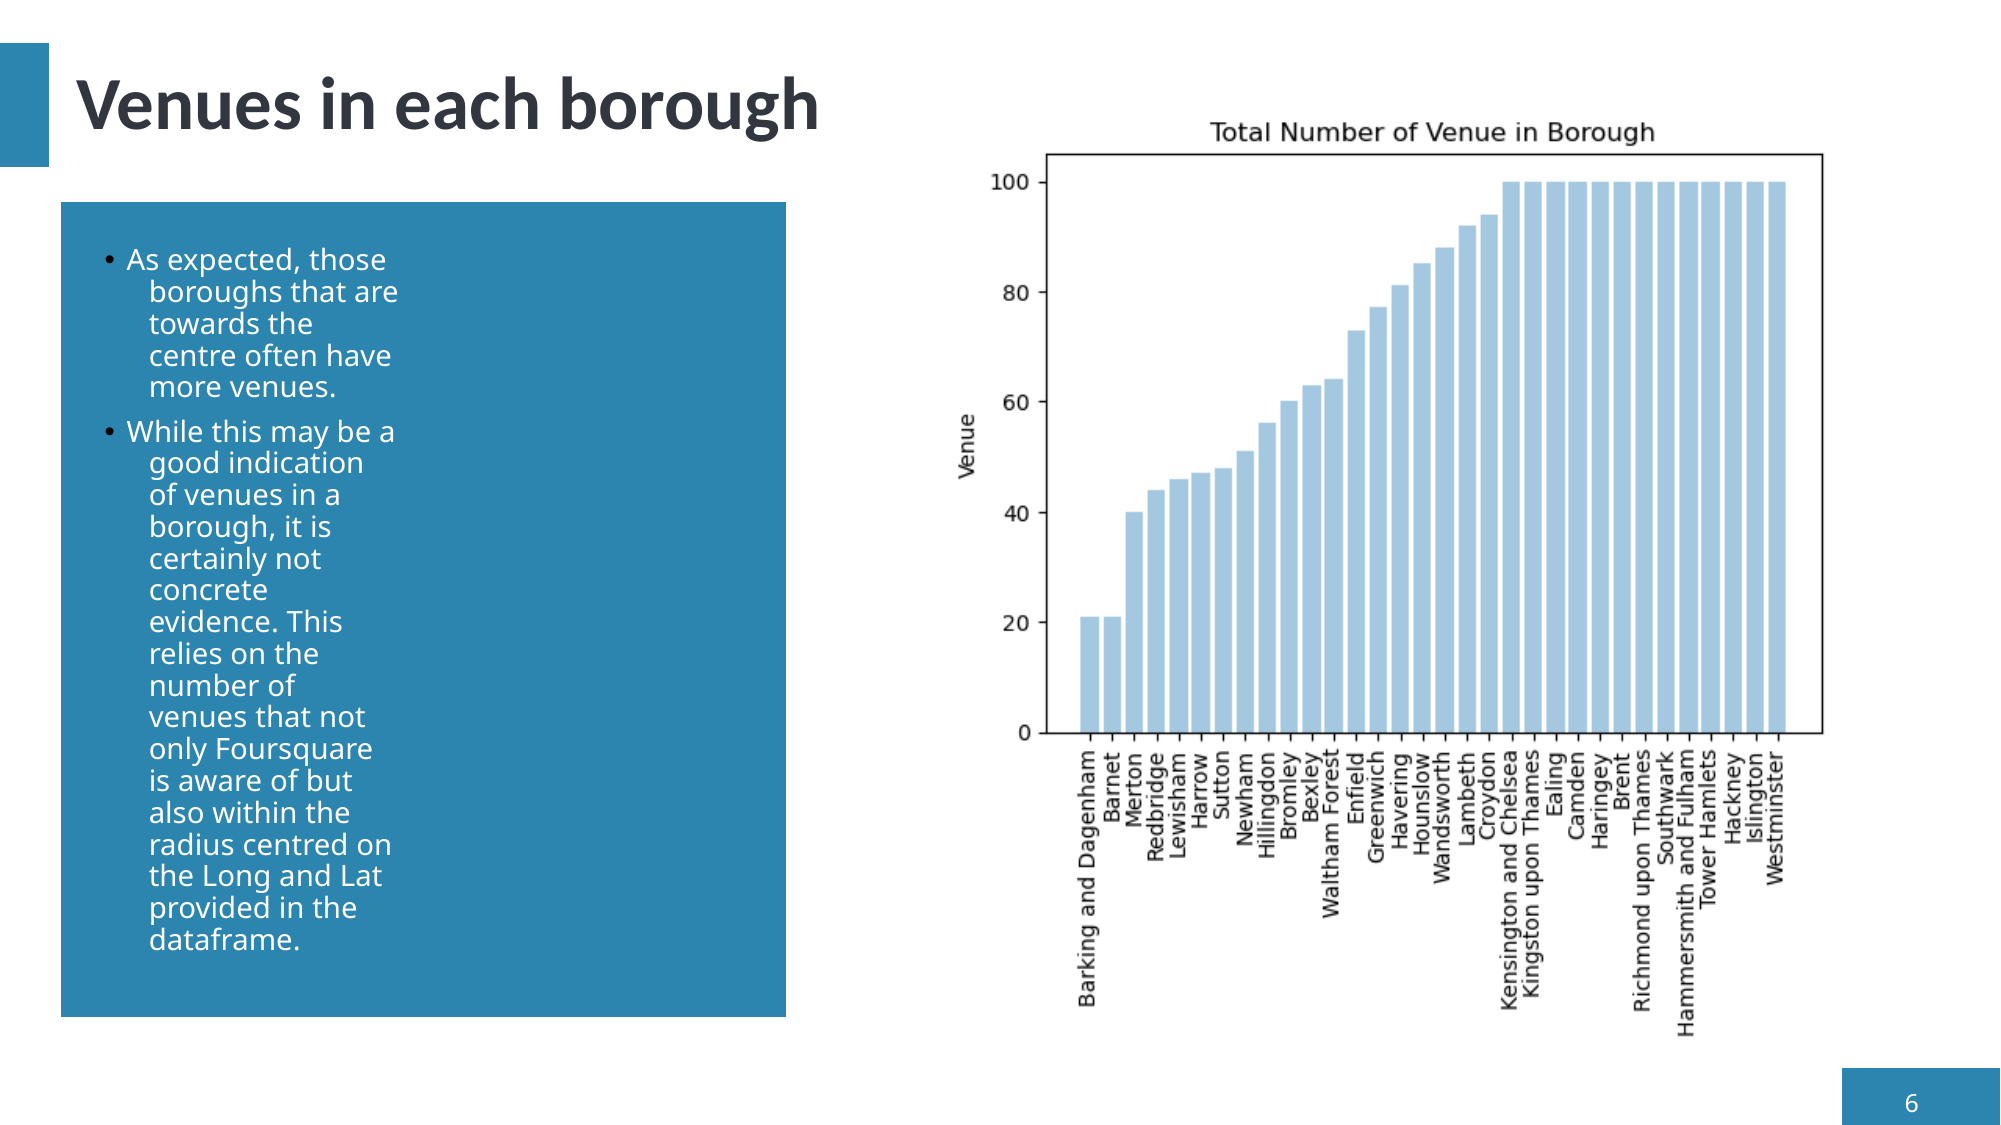

# Venues in each borough
As expected, those boroughs that are towards the centre often have more venues.
While this may be a good indication of venues in a borough, it is certainly not concrete evidence. This relies on the number of venues that not only Foursquare is aware of but also within the radius centred on the Long and Lat provided in the dataframe.